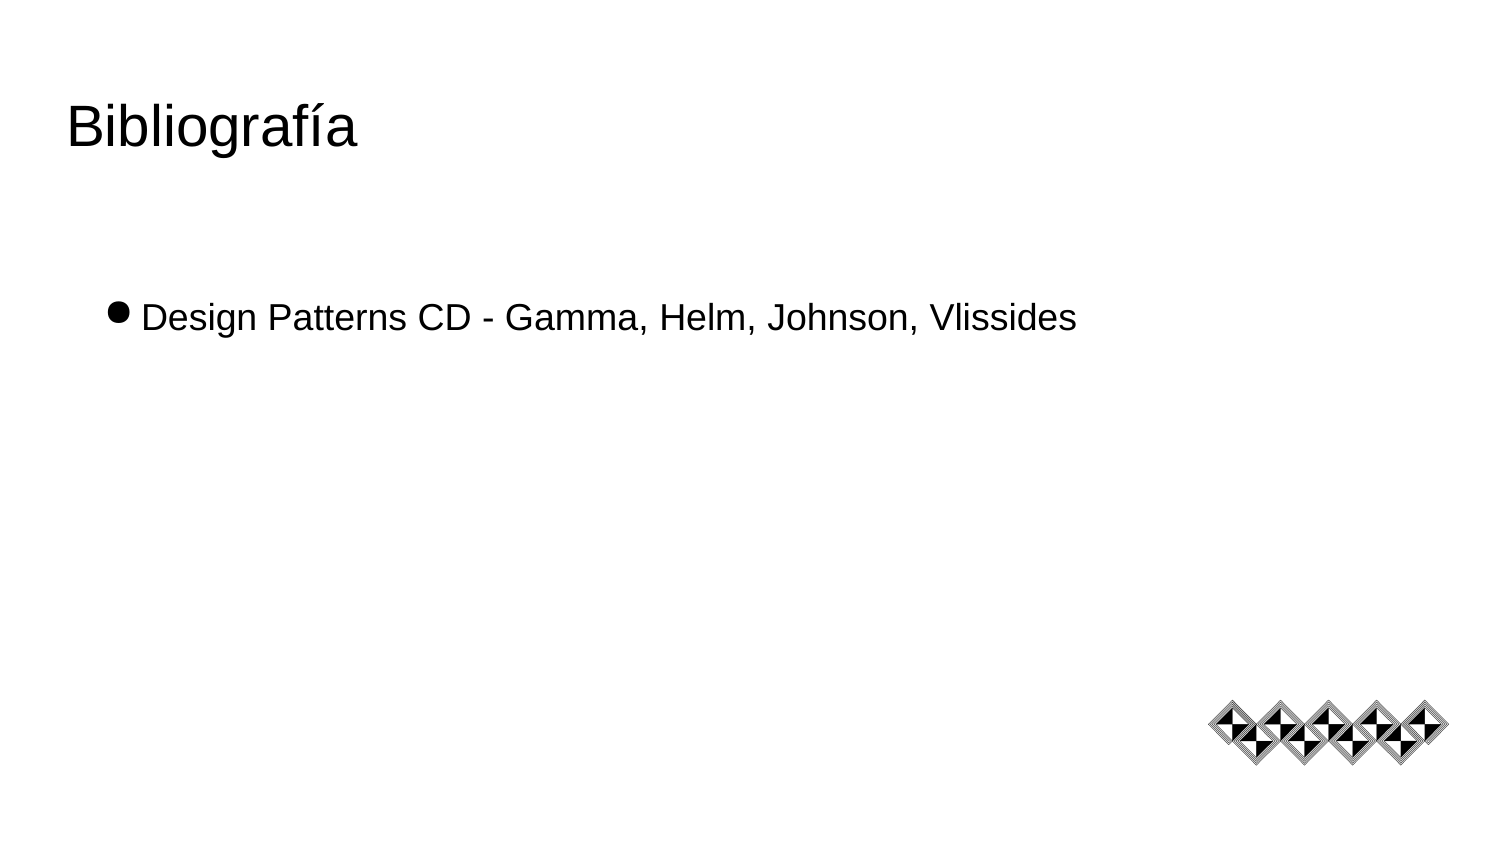

# Bibliografía
Design Patterns CD - Gamma, Helm, Johnson, Vlissides